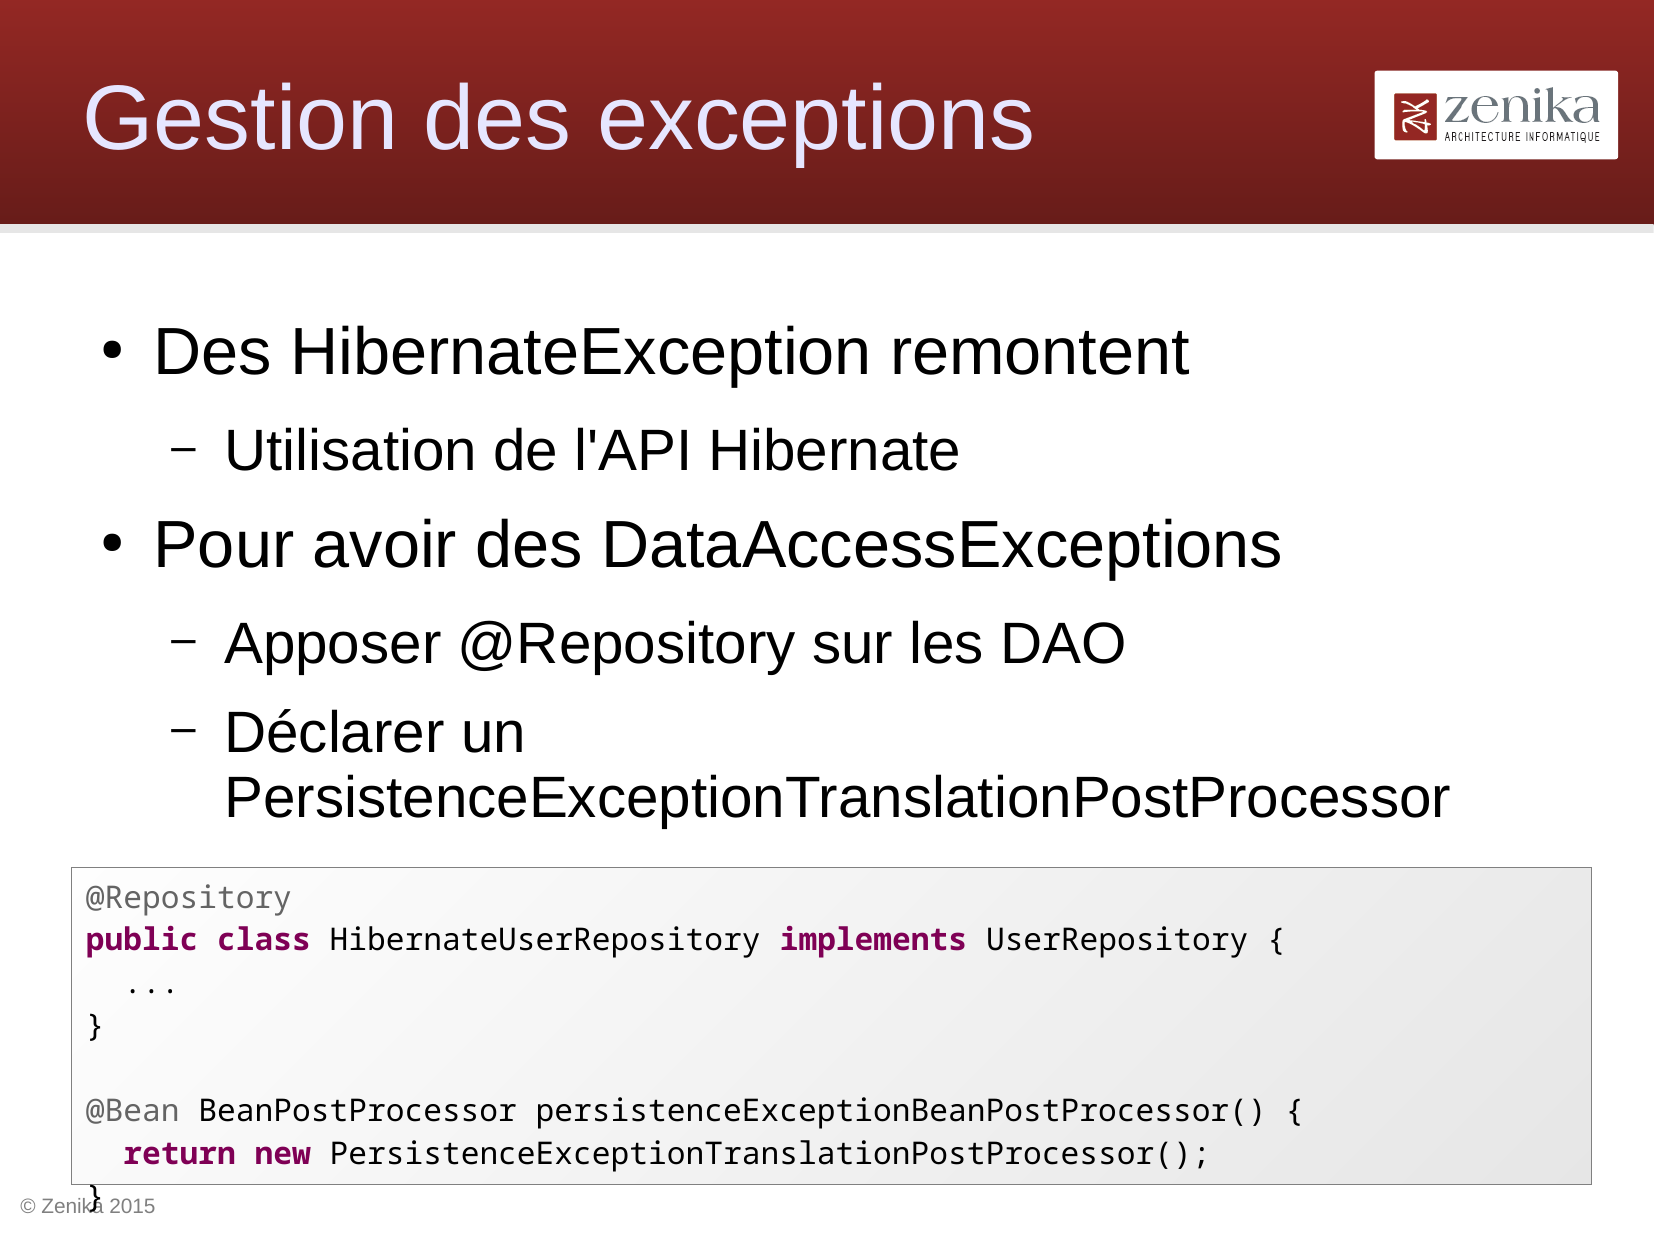

# Gestion des exceptions
Des HibernateException remontent
Utilisation de l'API Hibernate
Pour avoir des DataAccessExceptions
Apposer @Repository sur les DAO
Déclarer un PersistenceExceptionTranslationPostProcessor
@Repository
public class HibernateUserRepository implements UserRepository {
 ...
}
@Bean BeanPostProcessor persistenceExceptionBeanPostProcessor() {
 return new PersistenceExceptionTranslationPostProcessor();
}